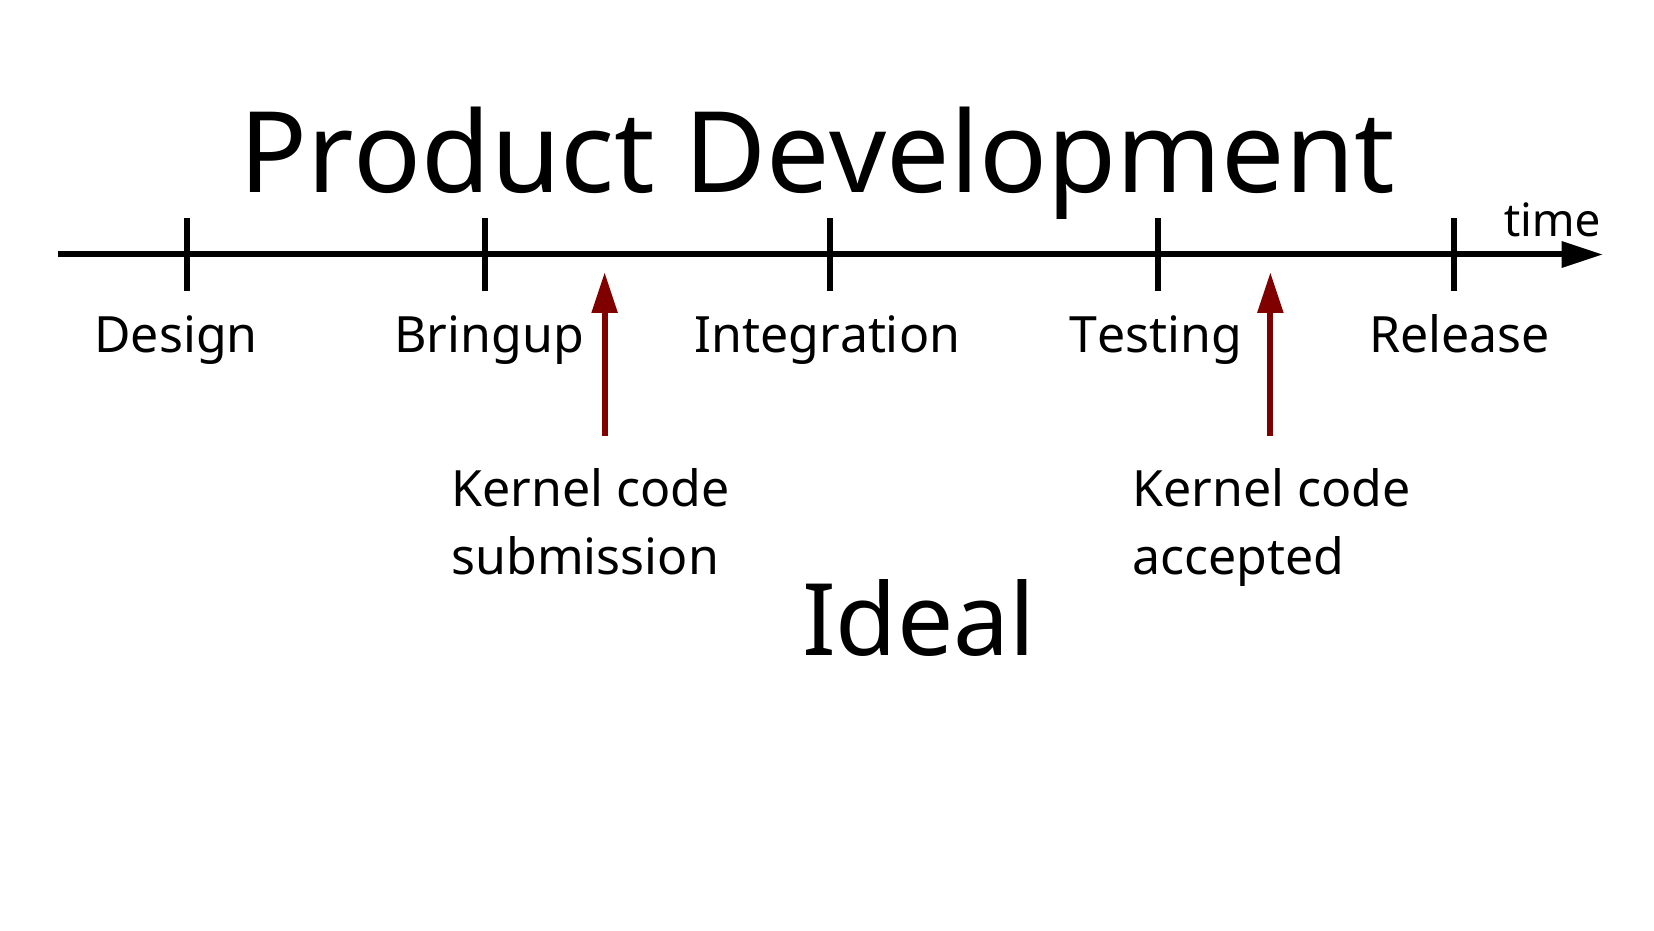

Product Development
time
Design		Bringup		Integration		Testing		Release
Kernel code
submission
Kernel code
accepted
Ideal